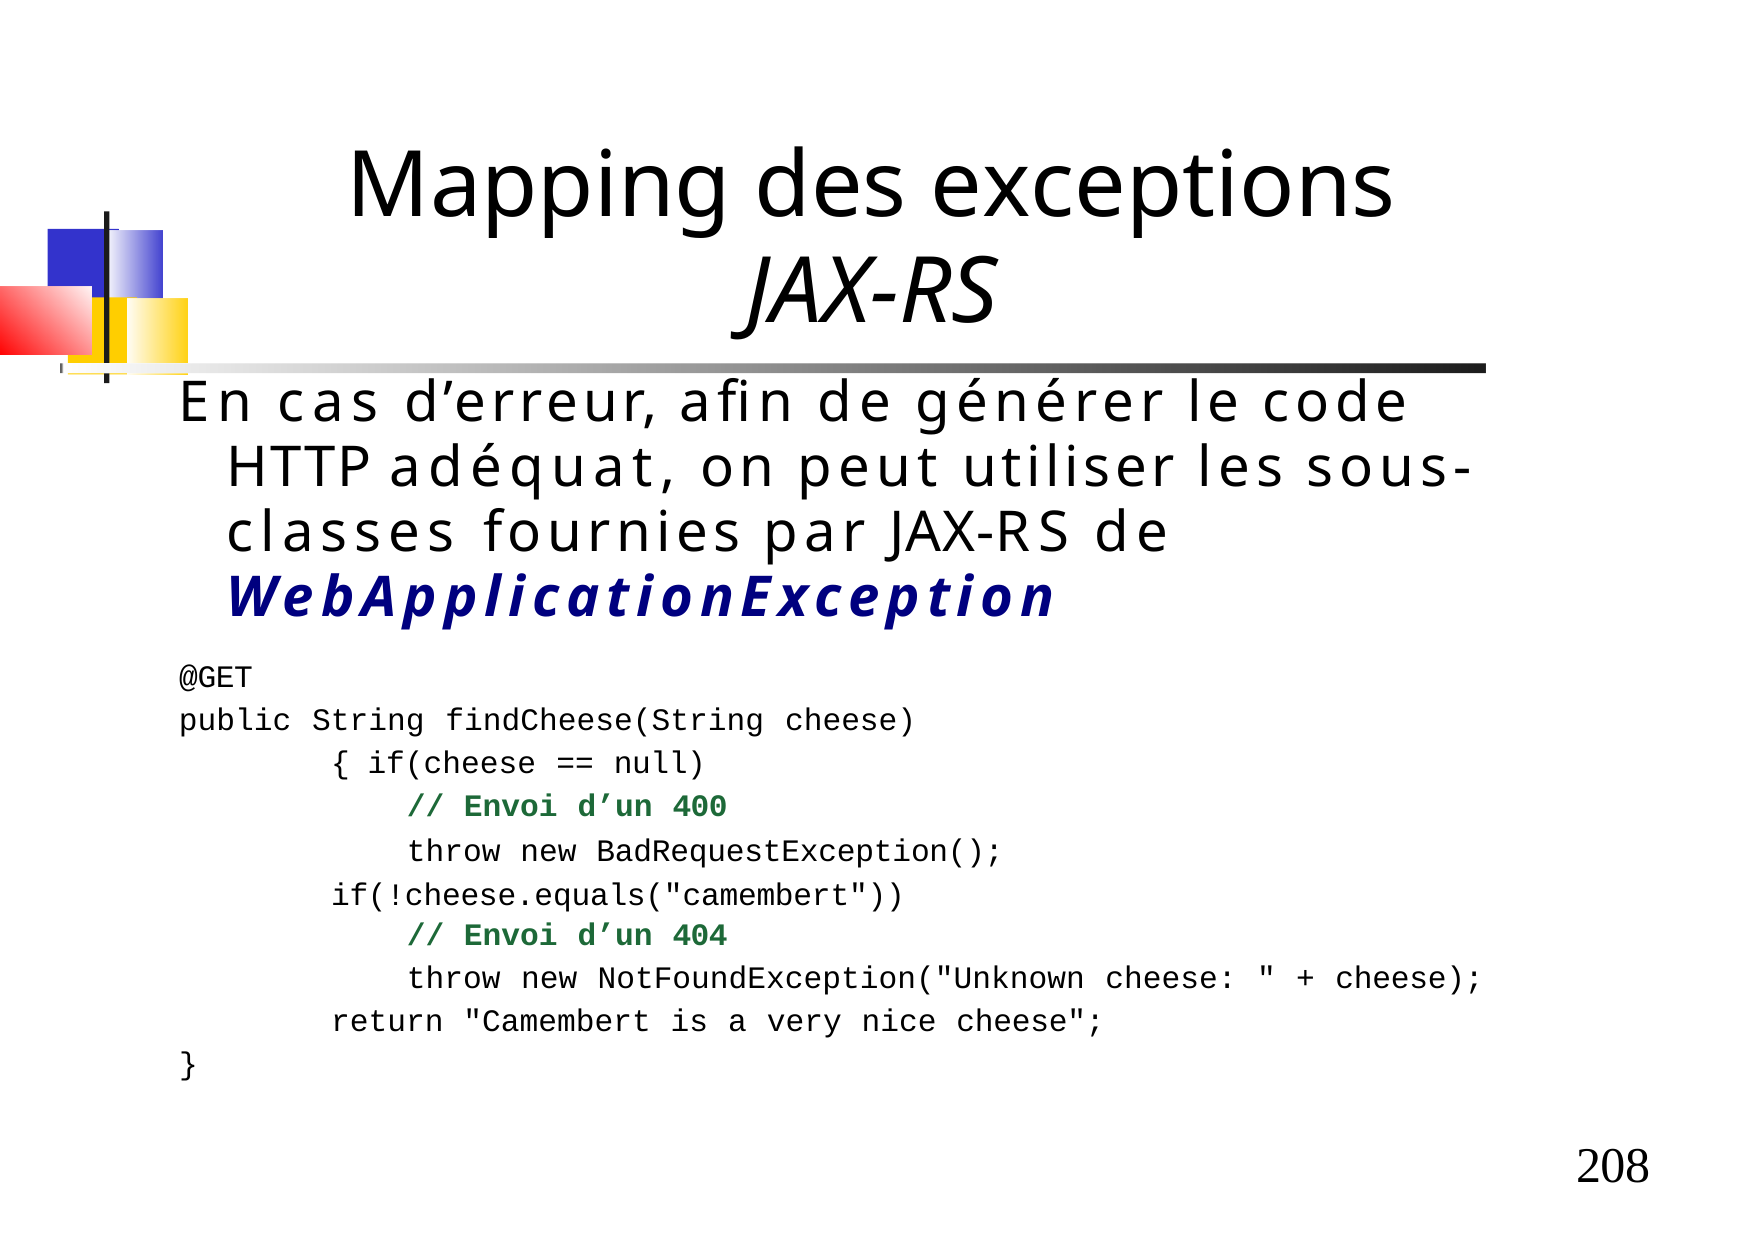

# Mapping des exceptions
JAX-RS
En cas d’erreur, afin de générer le code HTTP adéquat, on peut utiliser les sous-classes fournies par JAX-RS de WebApplicationException
@GET
public String findCheese(String cheese) { if(cheese == null)
// Envoi d’un 400
throw new BadRequestException(); if(!cheese.equals("camembert"))
// Envoi d’un 404
throw new NotFoundException("Unknown cheese: " + cheese); return "Camembert is a very nice cheese";
}
208